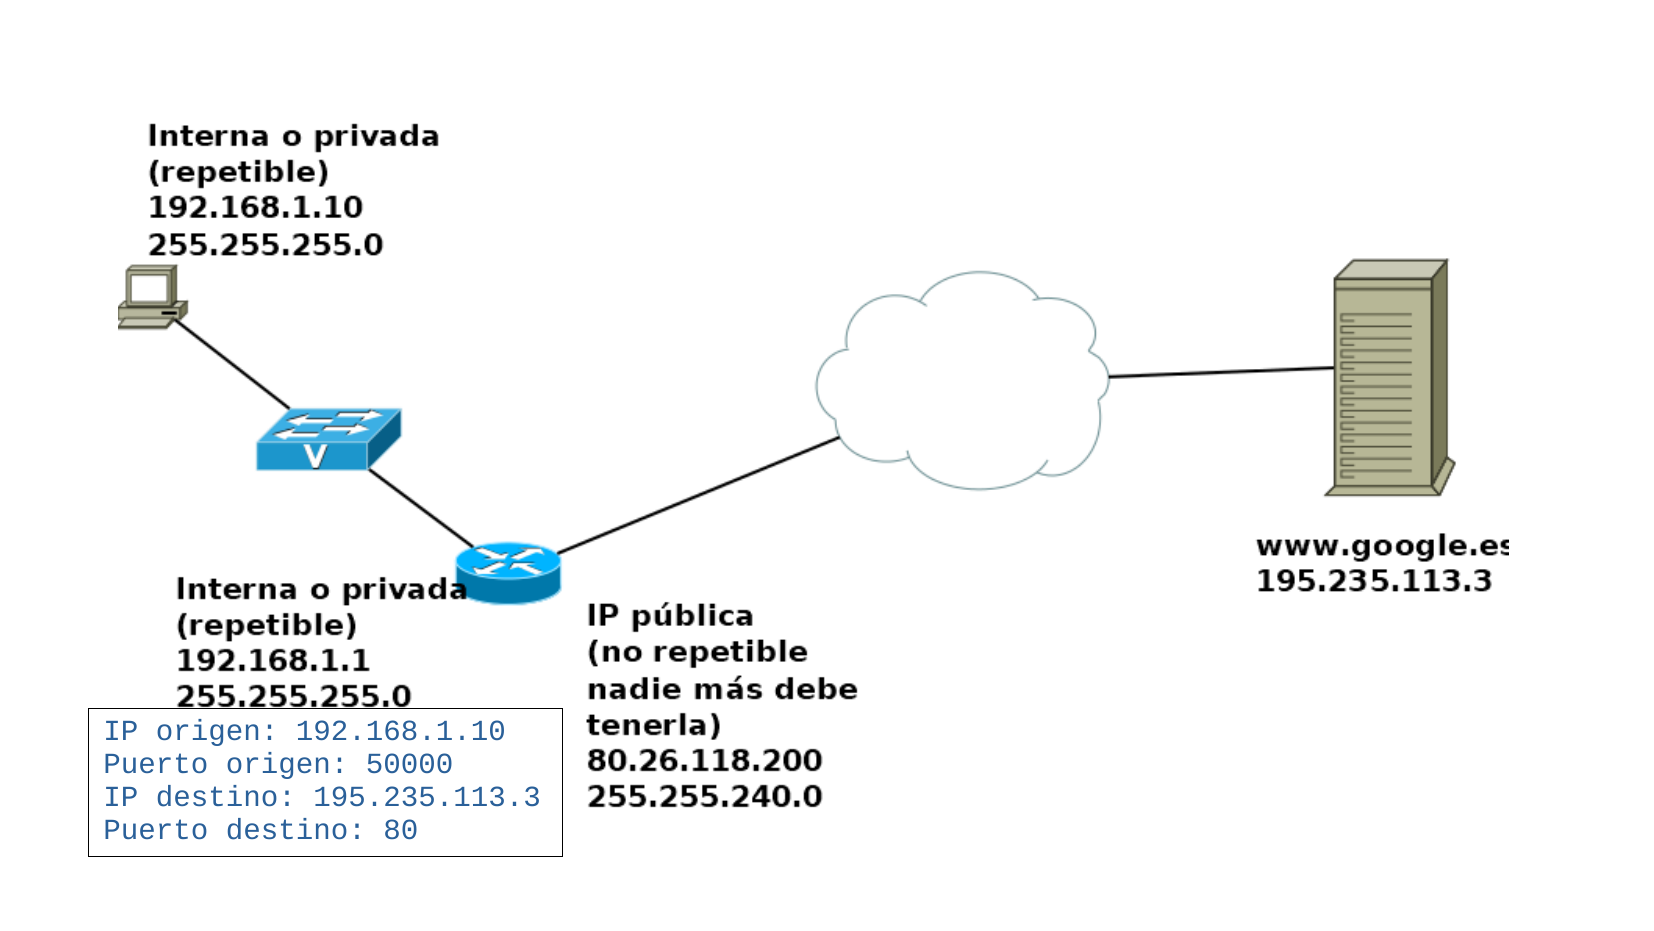

IP origen: 192.168.1.10
Puerto origen: 50000
IP destino: 195.235.113.3
Puerto destino: 80